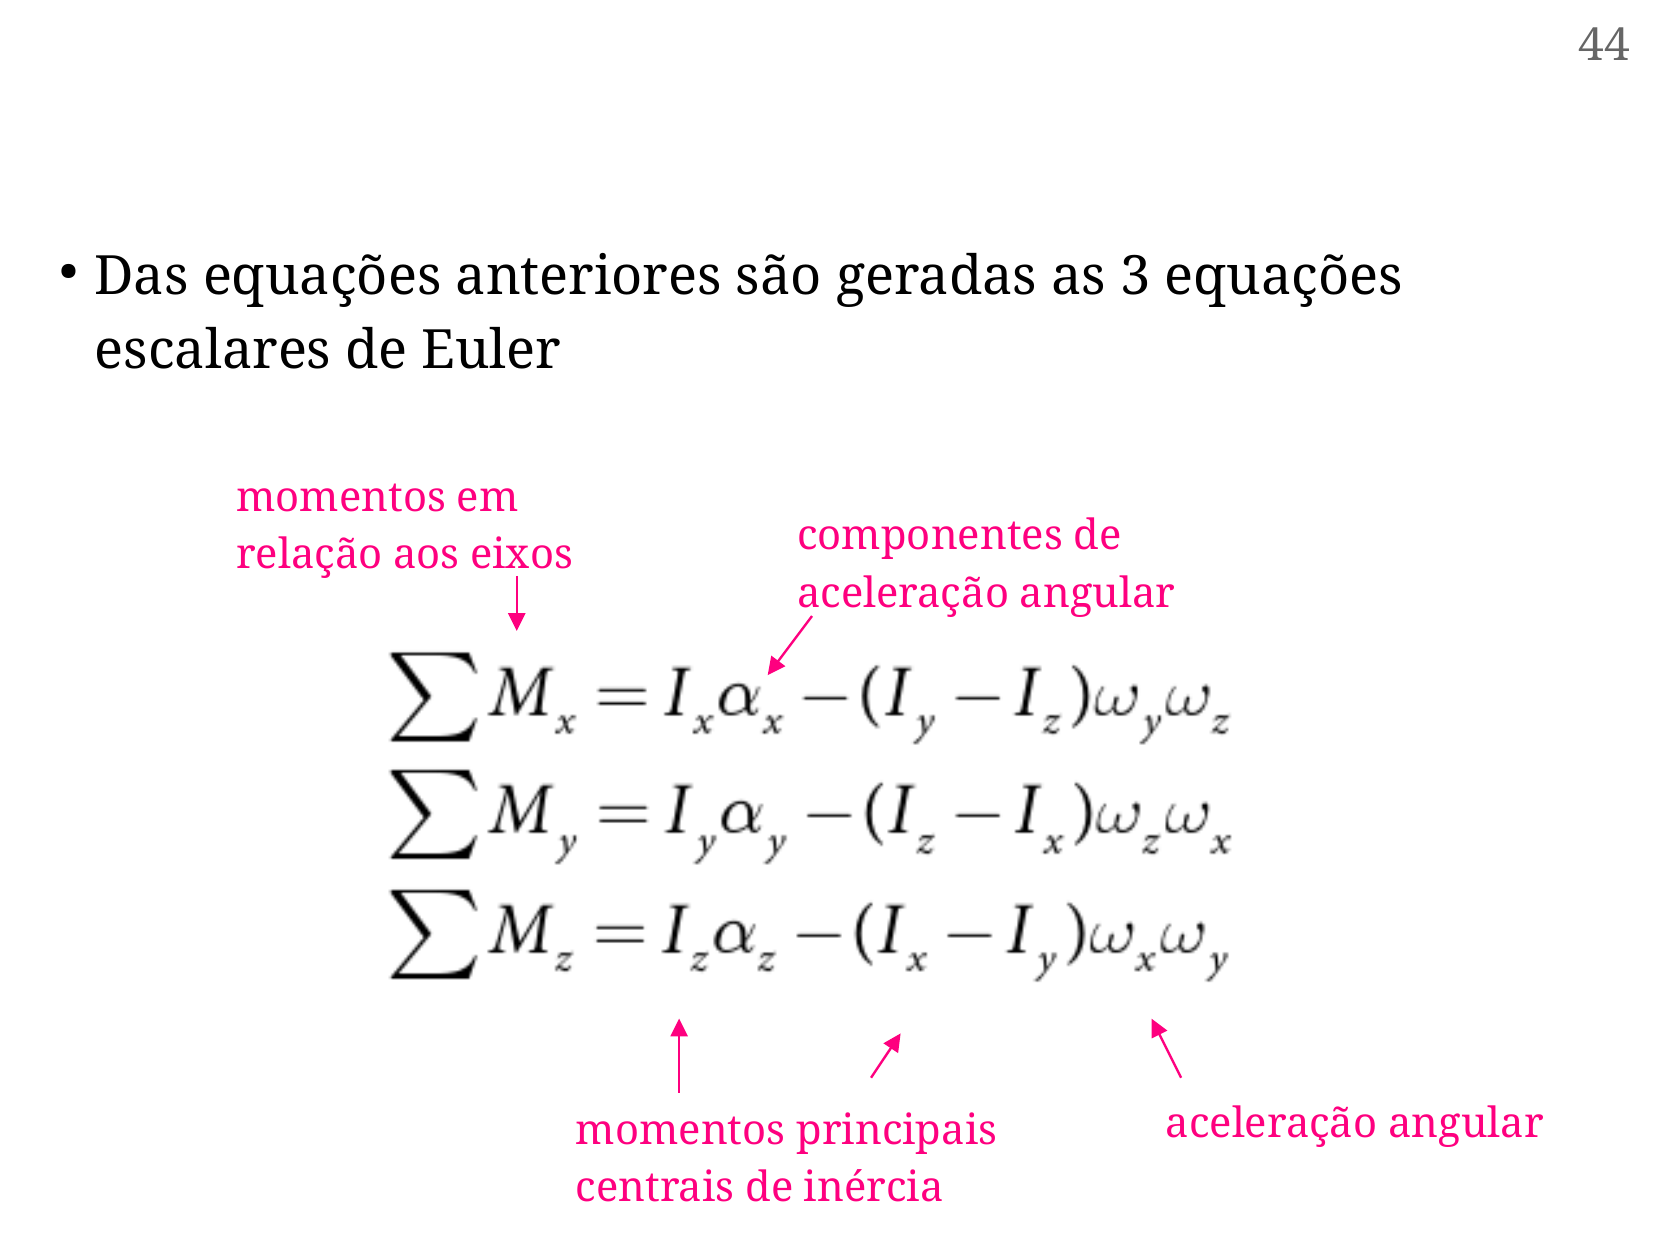

44
#
Das equações anteriores são geradas as 3 equações escalares de Euler
momentos em relação aos eixos
componentes de aceleração angular
aceleração angular
momentos principais centrais de inércia